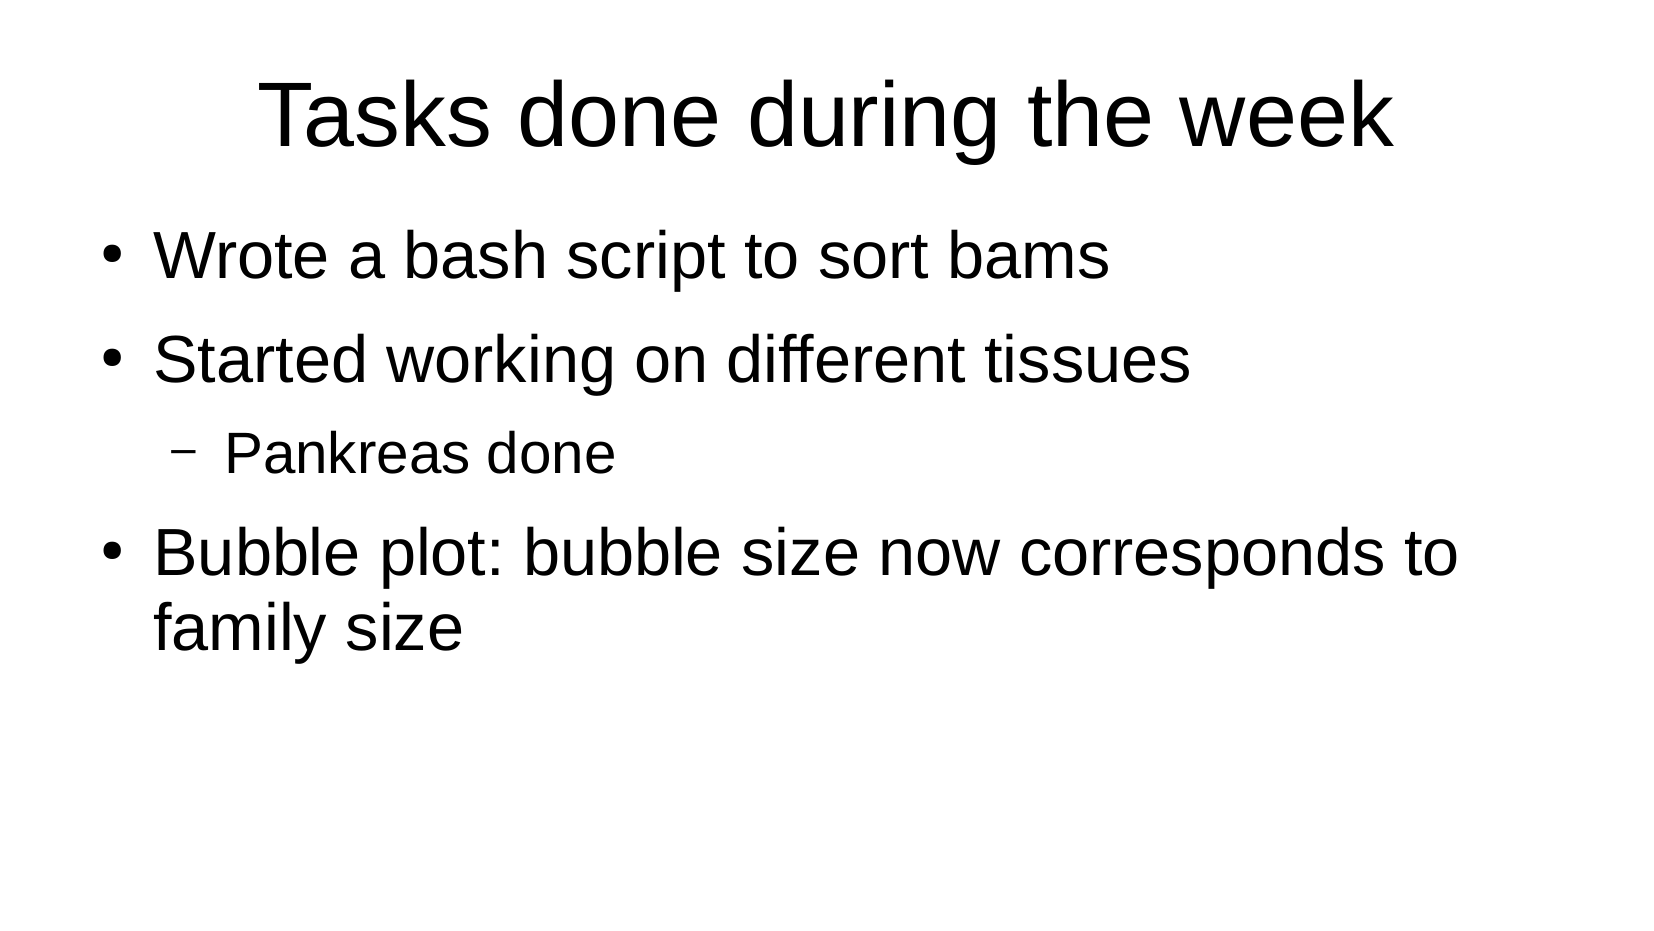

# Tasks done during the week
Wrote a bash script to sort bams
Started working on different tissues
Pankreas done
Bubble plot: bubble size now corresponds to family size